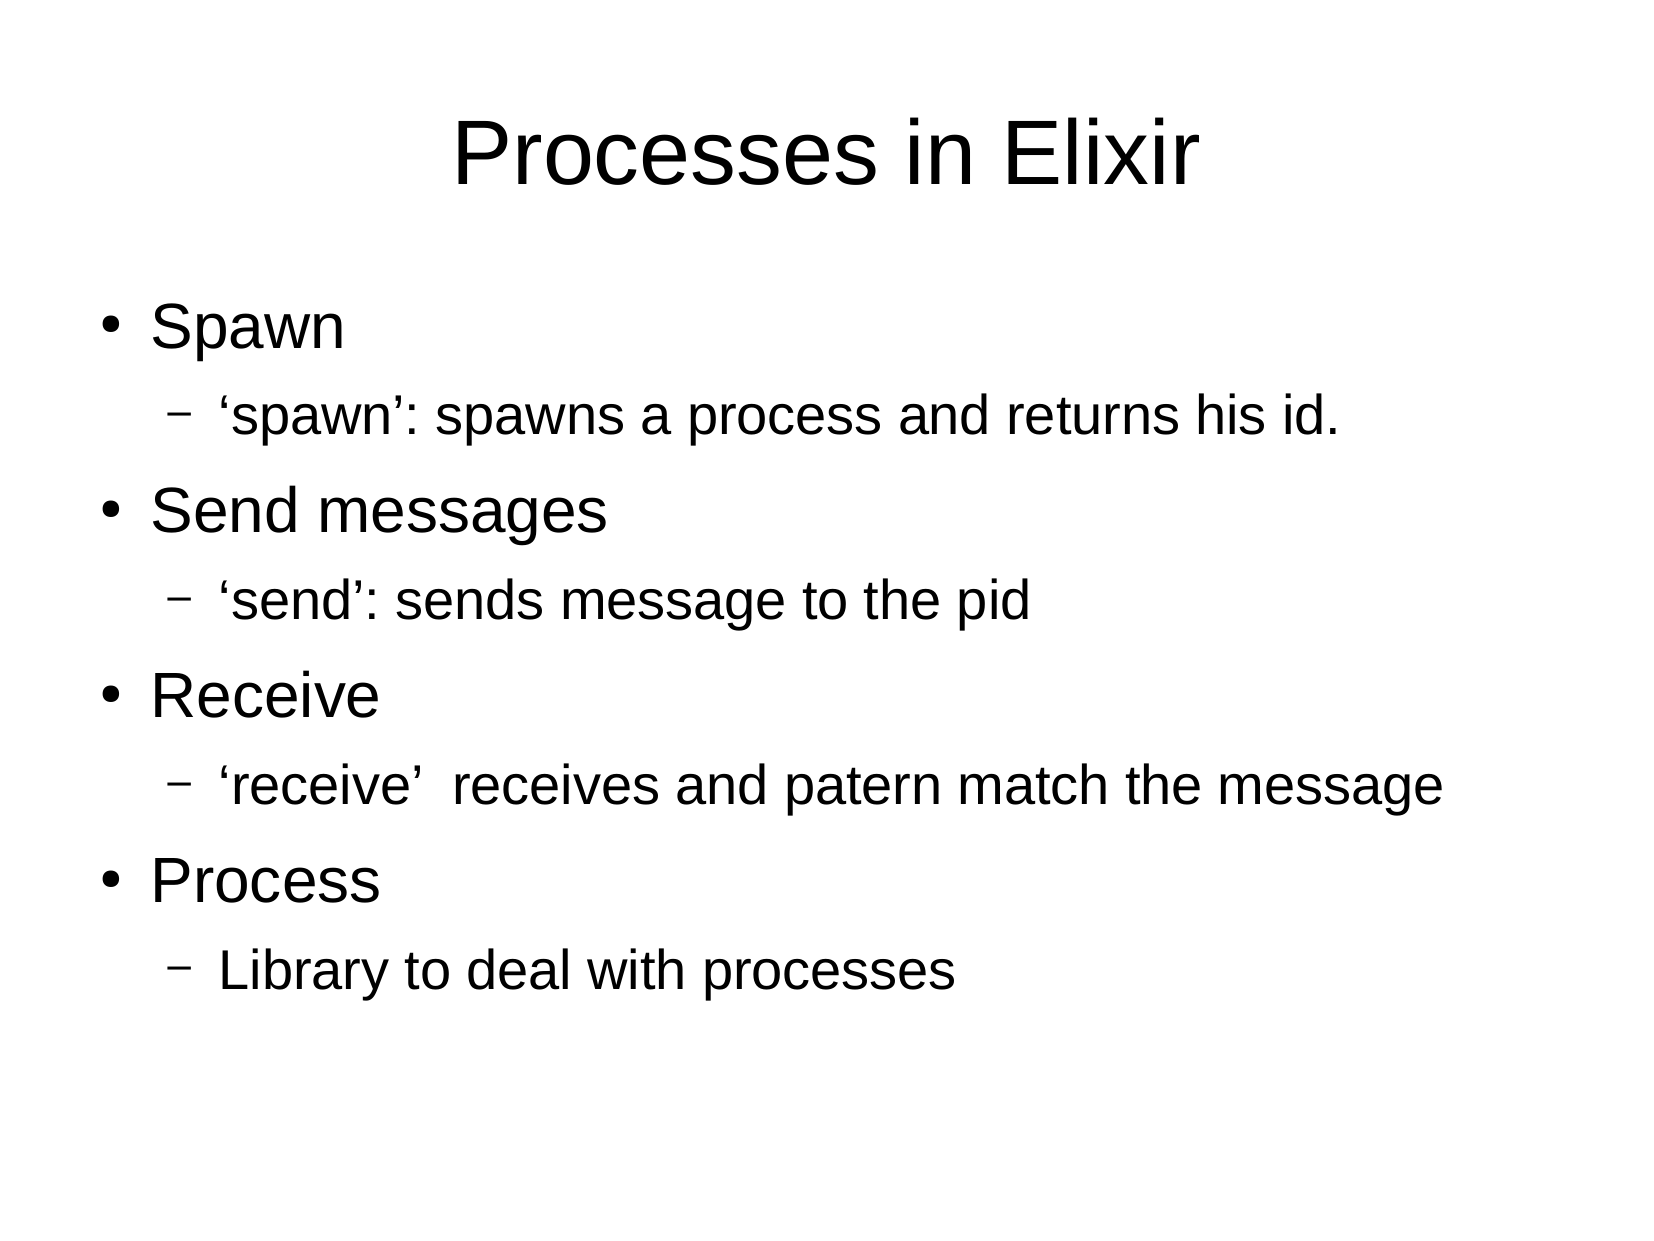

# Processes in Elixir
Spawn
‘spawn’: spawns a process and returns his id.
Send messages
‘send’: sends message to the pid
Receive
‘receive’ receives and patern match the message
Process
Library to deal with processes